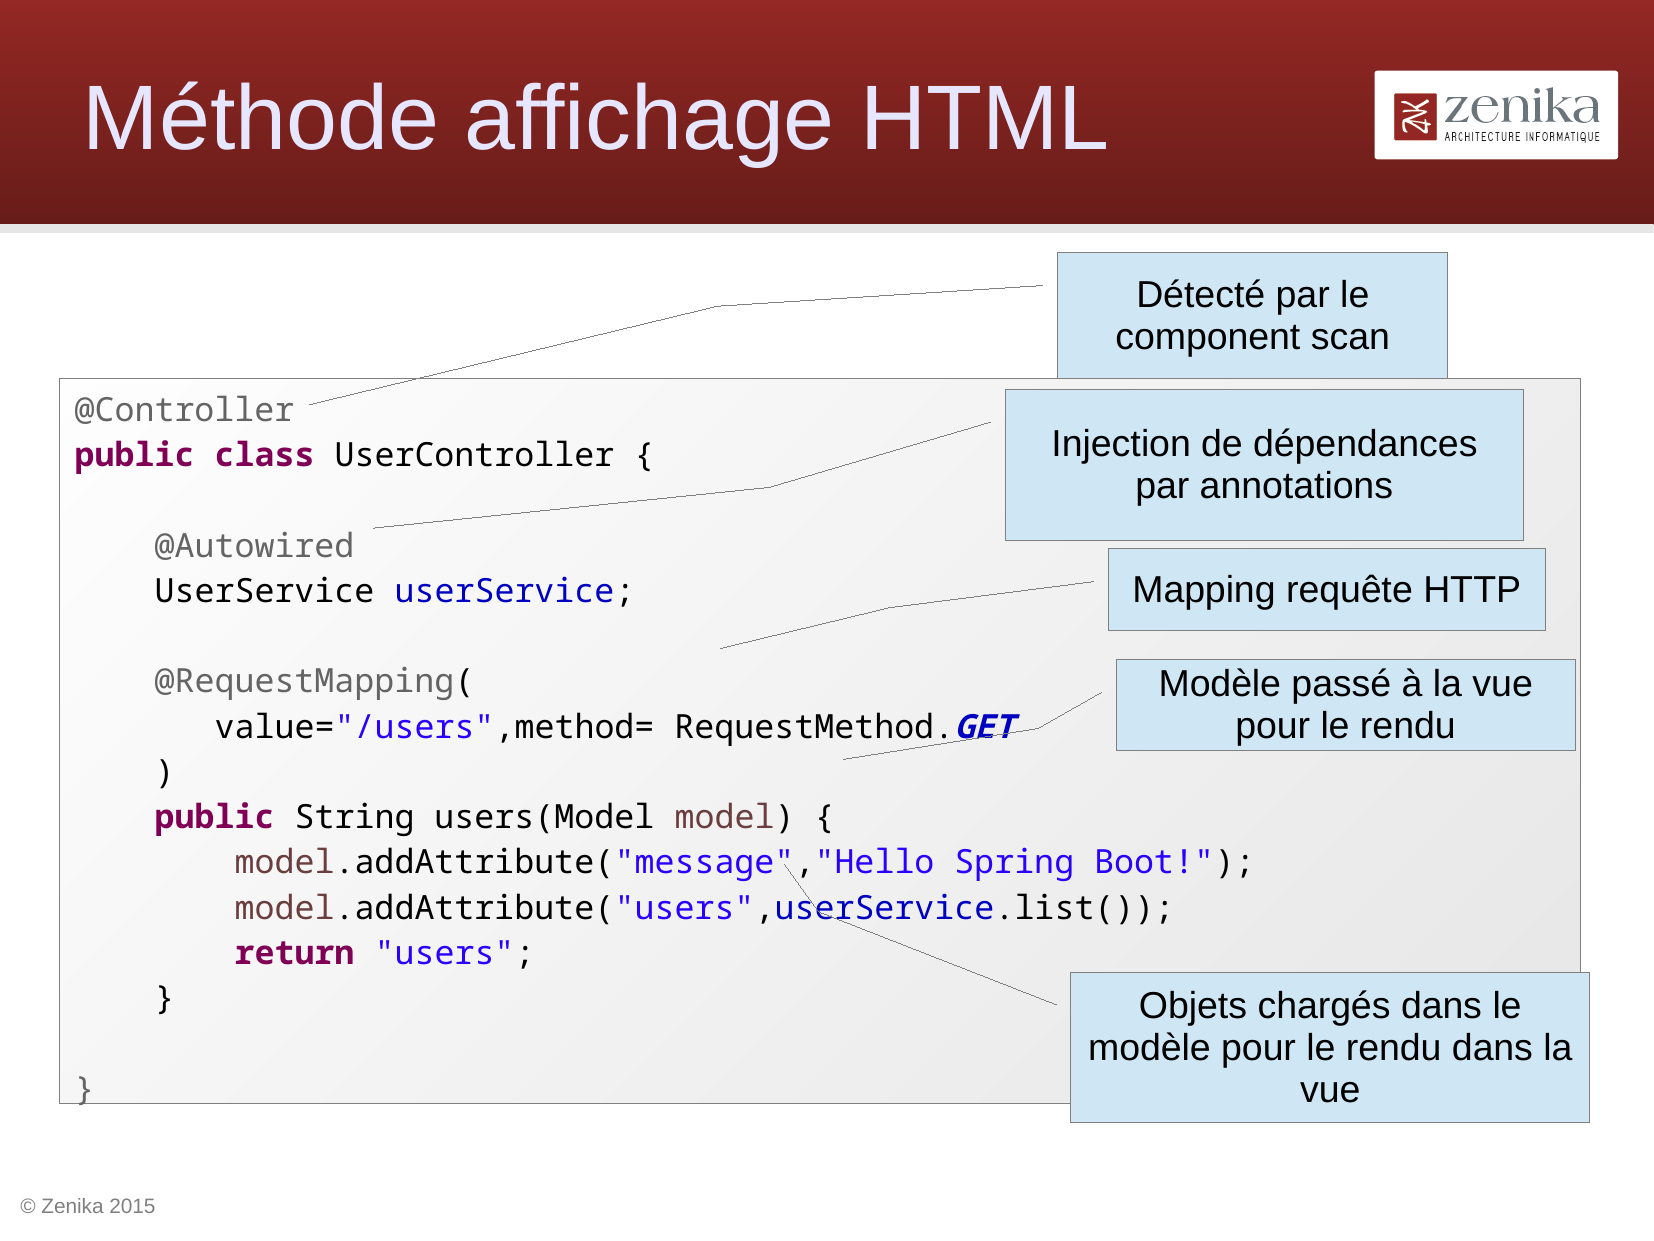

# Méthode affichage HTML
Détecté par le component scan
@Controller
public class UserController {
 @Autowired
 UserService userService;
 @RequestMapping(
 value="/users",method= RequestMethod.GET
 )
 public String users(Model model) {
 model.addAttribute("message","Hello Spring Boot!");
 model.addAttribute("users",userService.list());
 return "users";
 }
}
Injection de dépendances par annotations
Mapping requête HTTP
Modèle passé à la vue pour le rendu
Objets chargés dans le modèle pour le rendu dans la vue